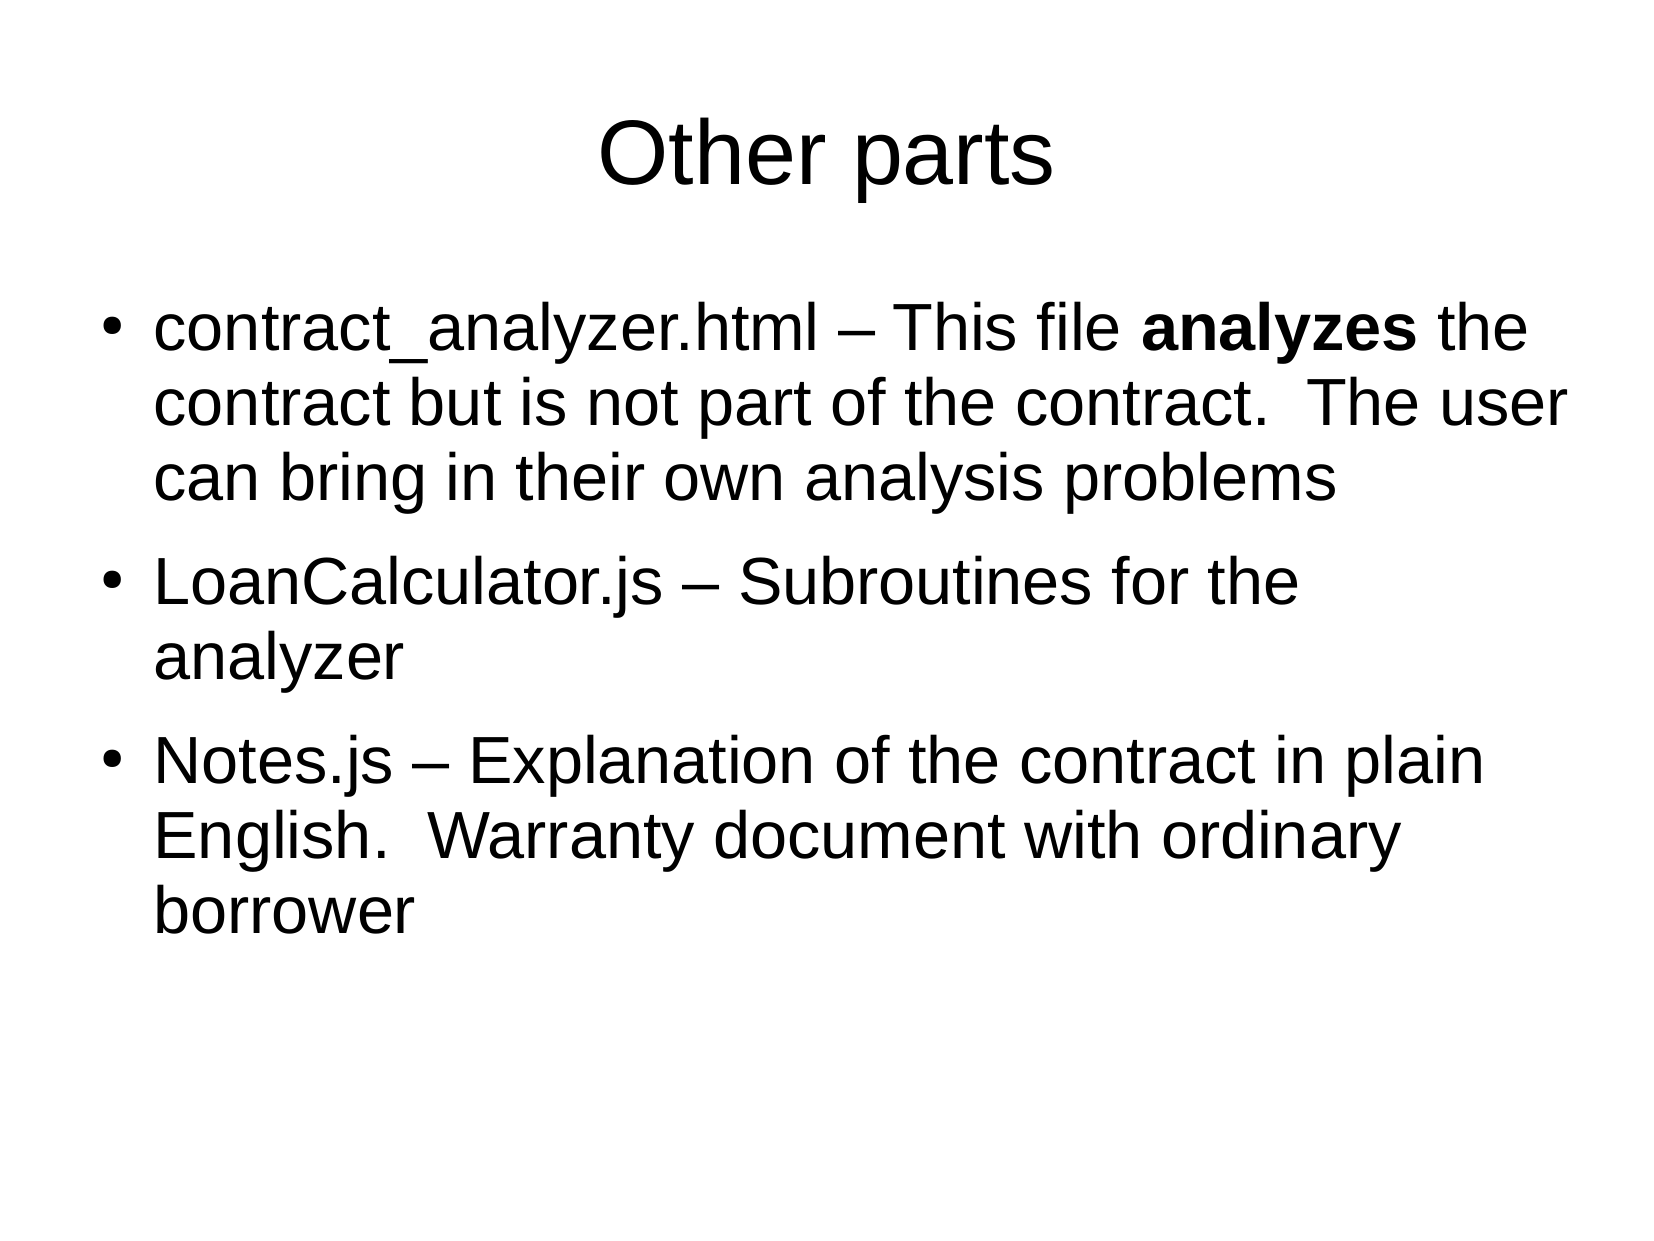

# Other parts
contract_analyzer.html – This file analyzes the contract but is not part of the contract. The user can bring in their own analysis problems
LoanCalculator.js – Subroutines for the analyzer
Notes.js – Explanation of the contract in plain English. Warranty document with ordinary borrower